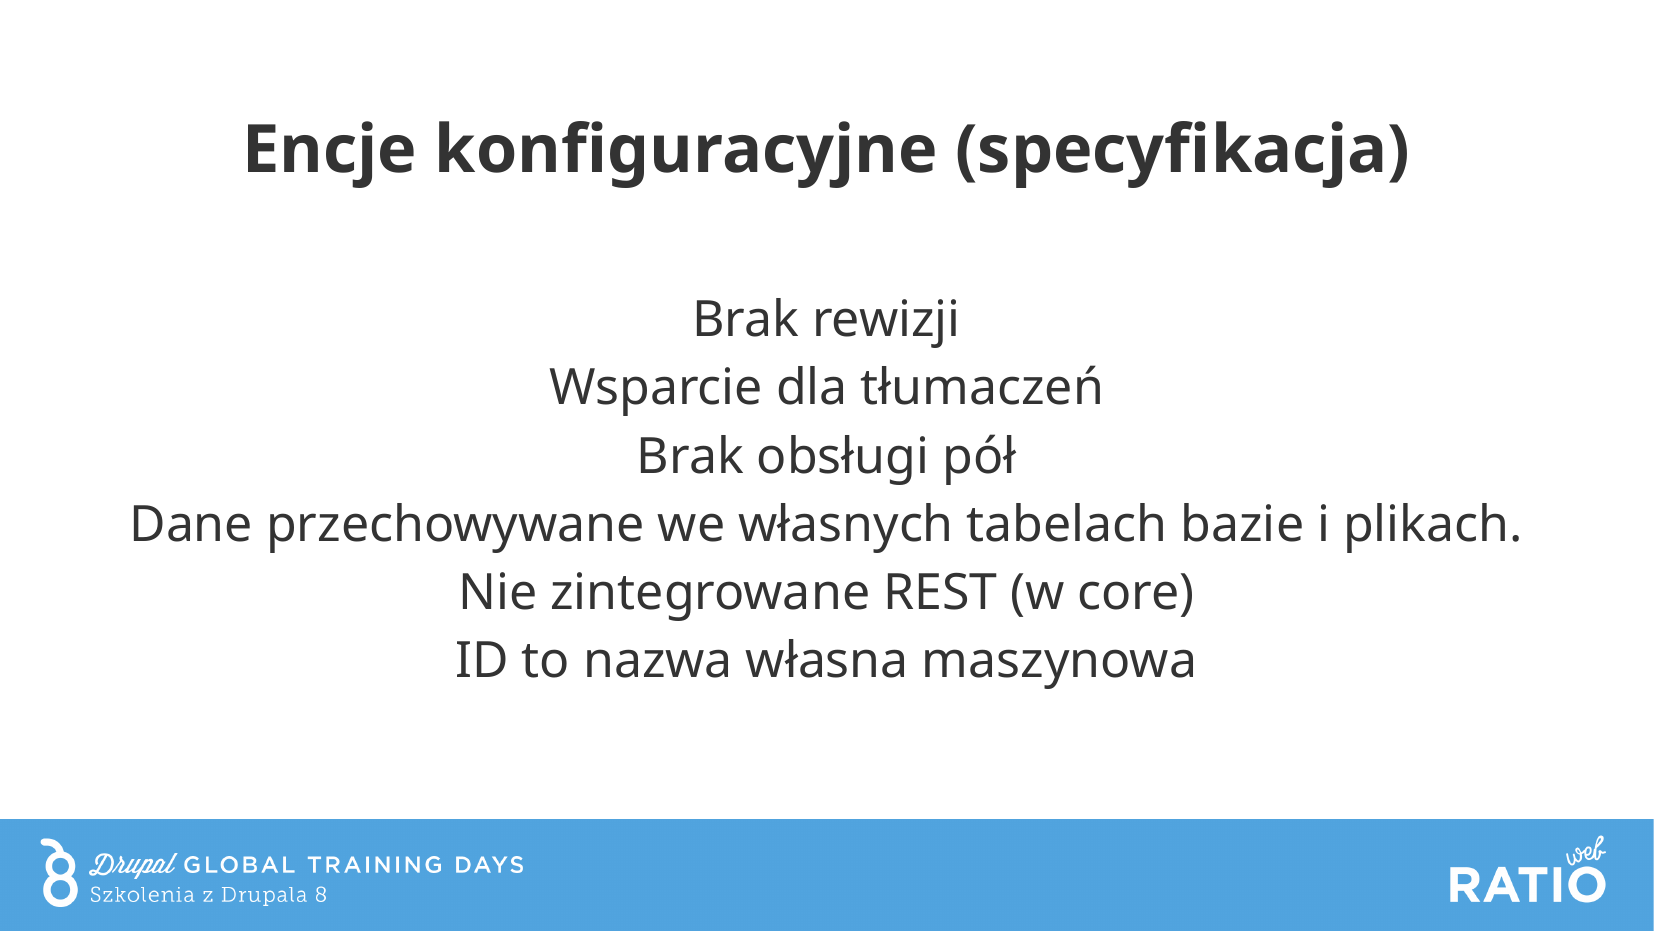

# Encje konfiguracyjne (specyfikacja)
Brak rewizji
Wsparcie dla tłumaczeń
Brak obsługi pół
Dane przechowywane we własnych tabelach bazie i plikach.
Nie zintegrowane REST (w core)
ID to nazwa własna maszynowa